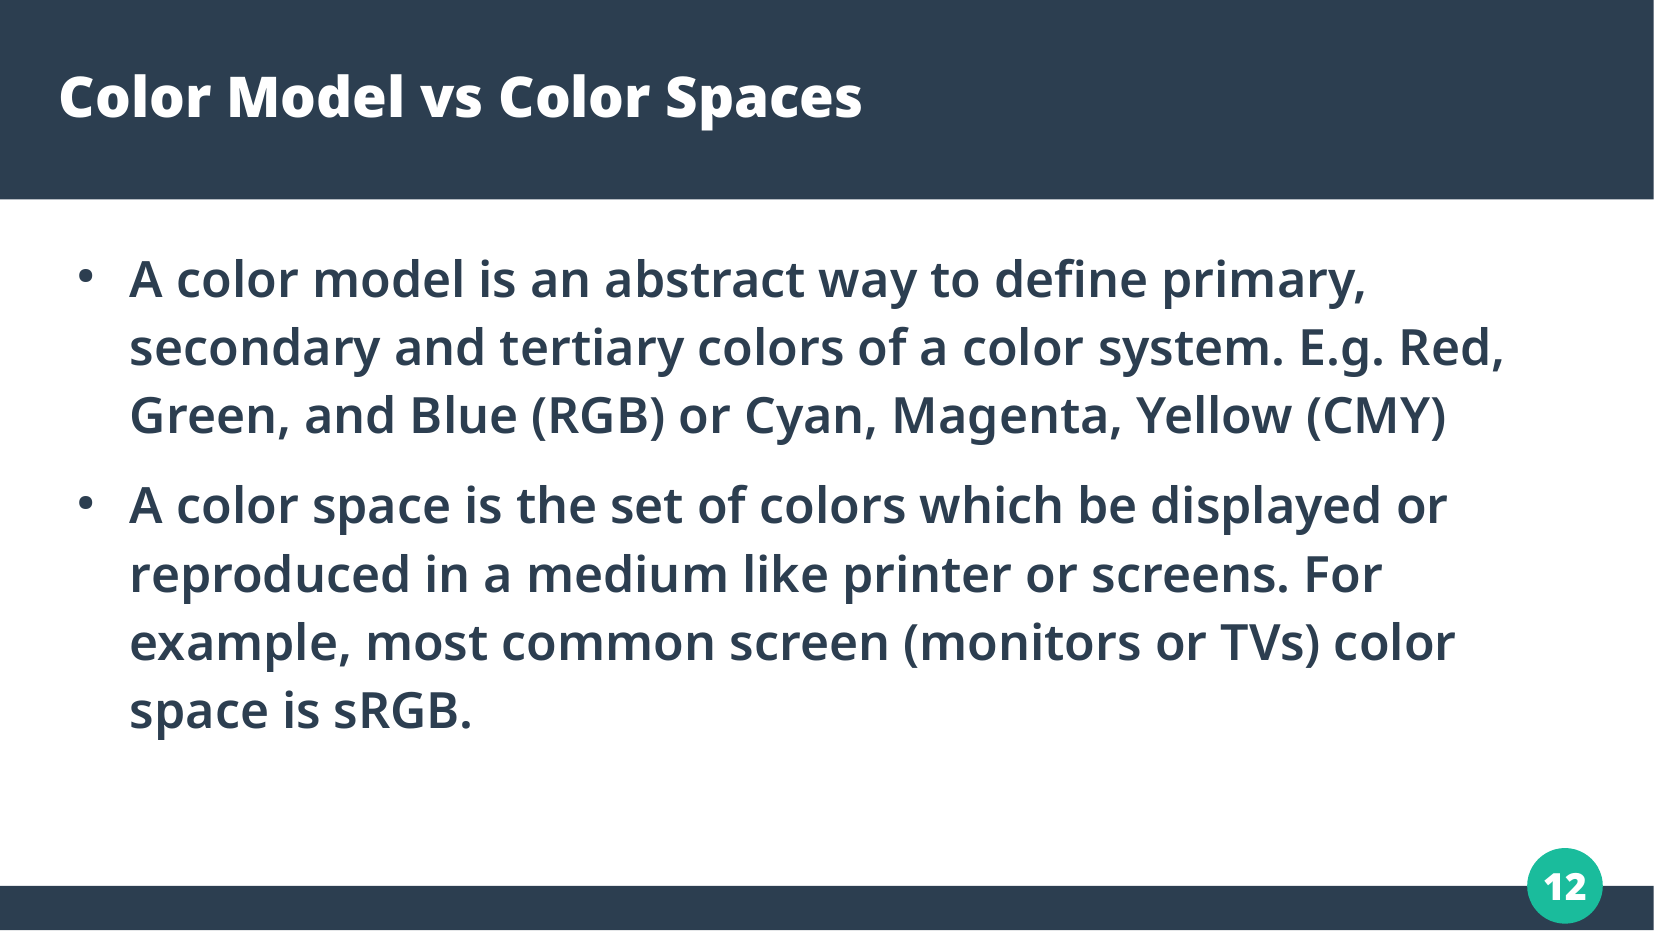

# Color Model vs Color Spaces
A color model is an abstract way to define primary, secondary and tertiary colors of a color system. E.g. Red, Green, and Blue (RGB) or Cyan, Magenta, Yellow (CMY)
A color space is the set of colors which be displayed or reproduced in a medium like printer or screens. For example, most common screen (monitors or TVs) color space is sRGB.